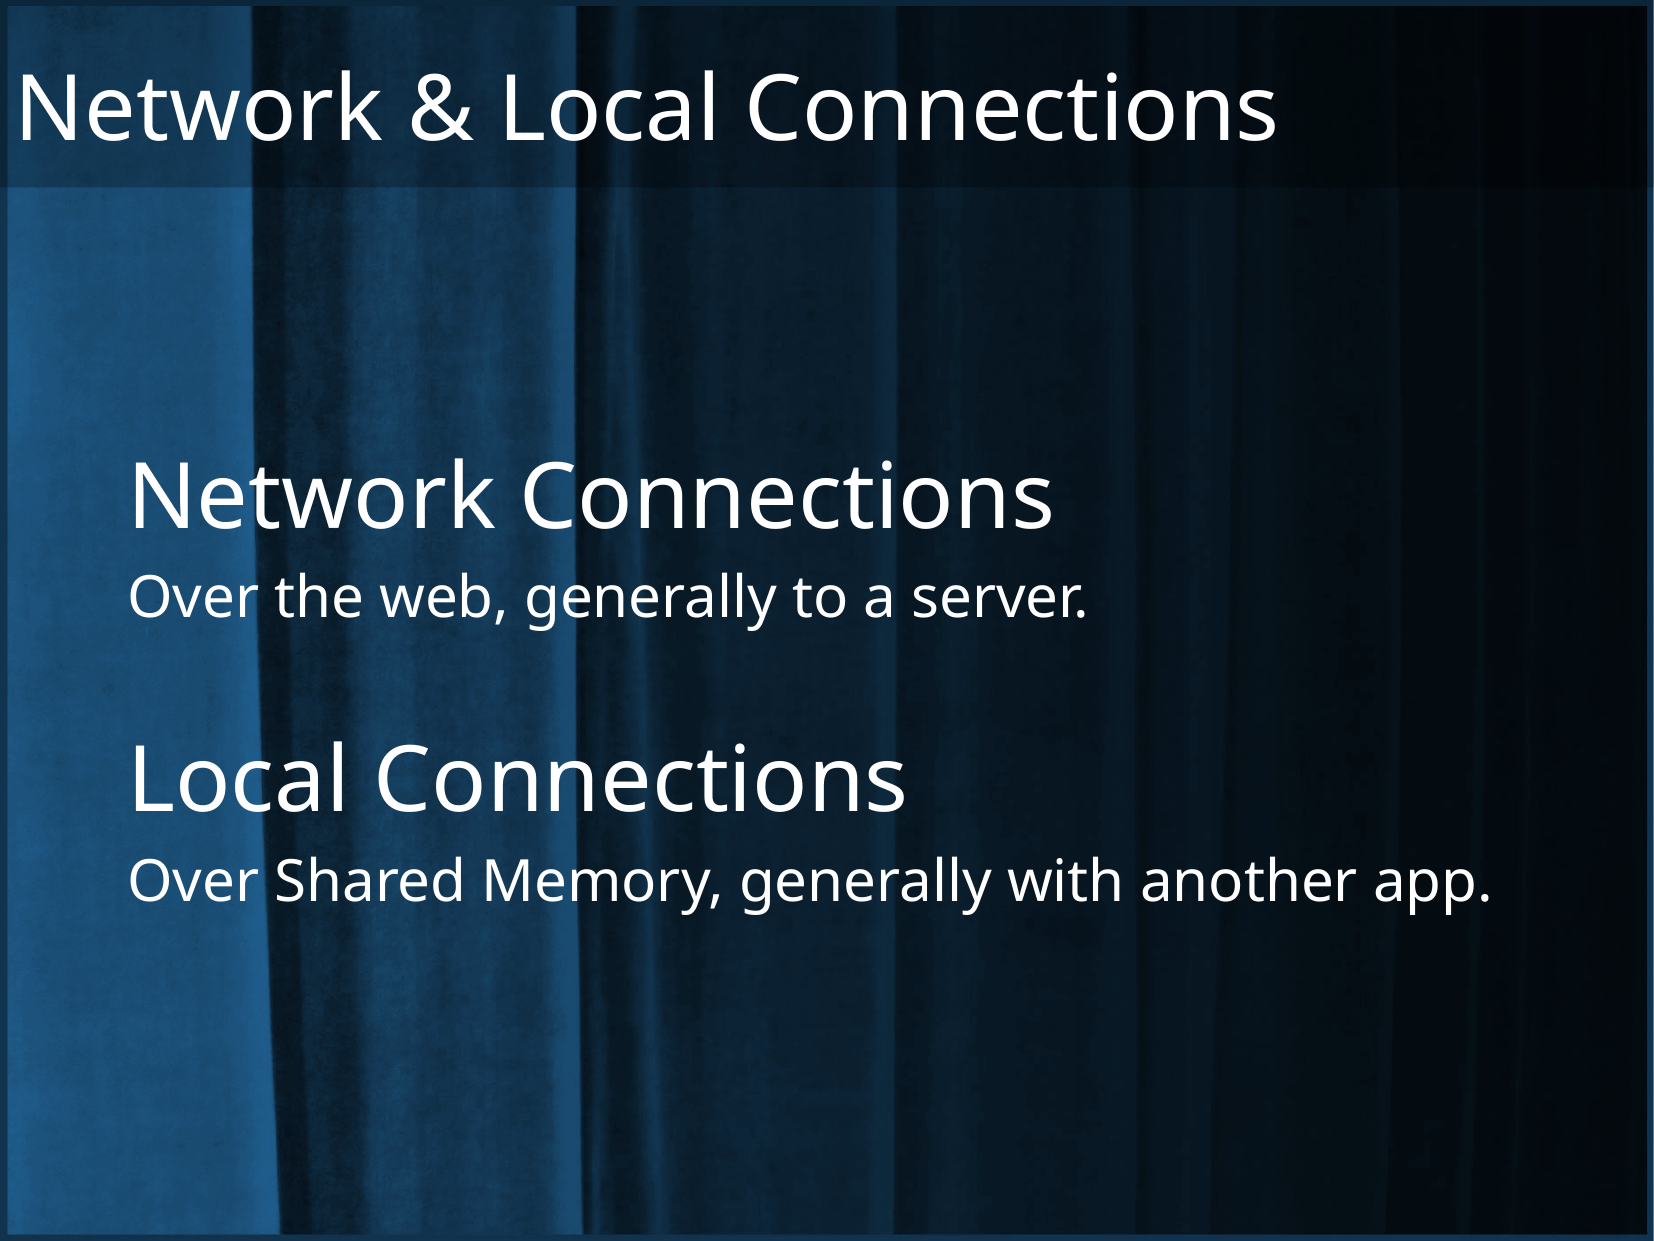

Network & Local Connections
Network Connections
Over the web, generally to a server.
Local Connections
Over Shared Memory, generally with another app.